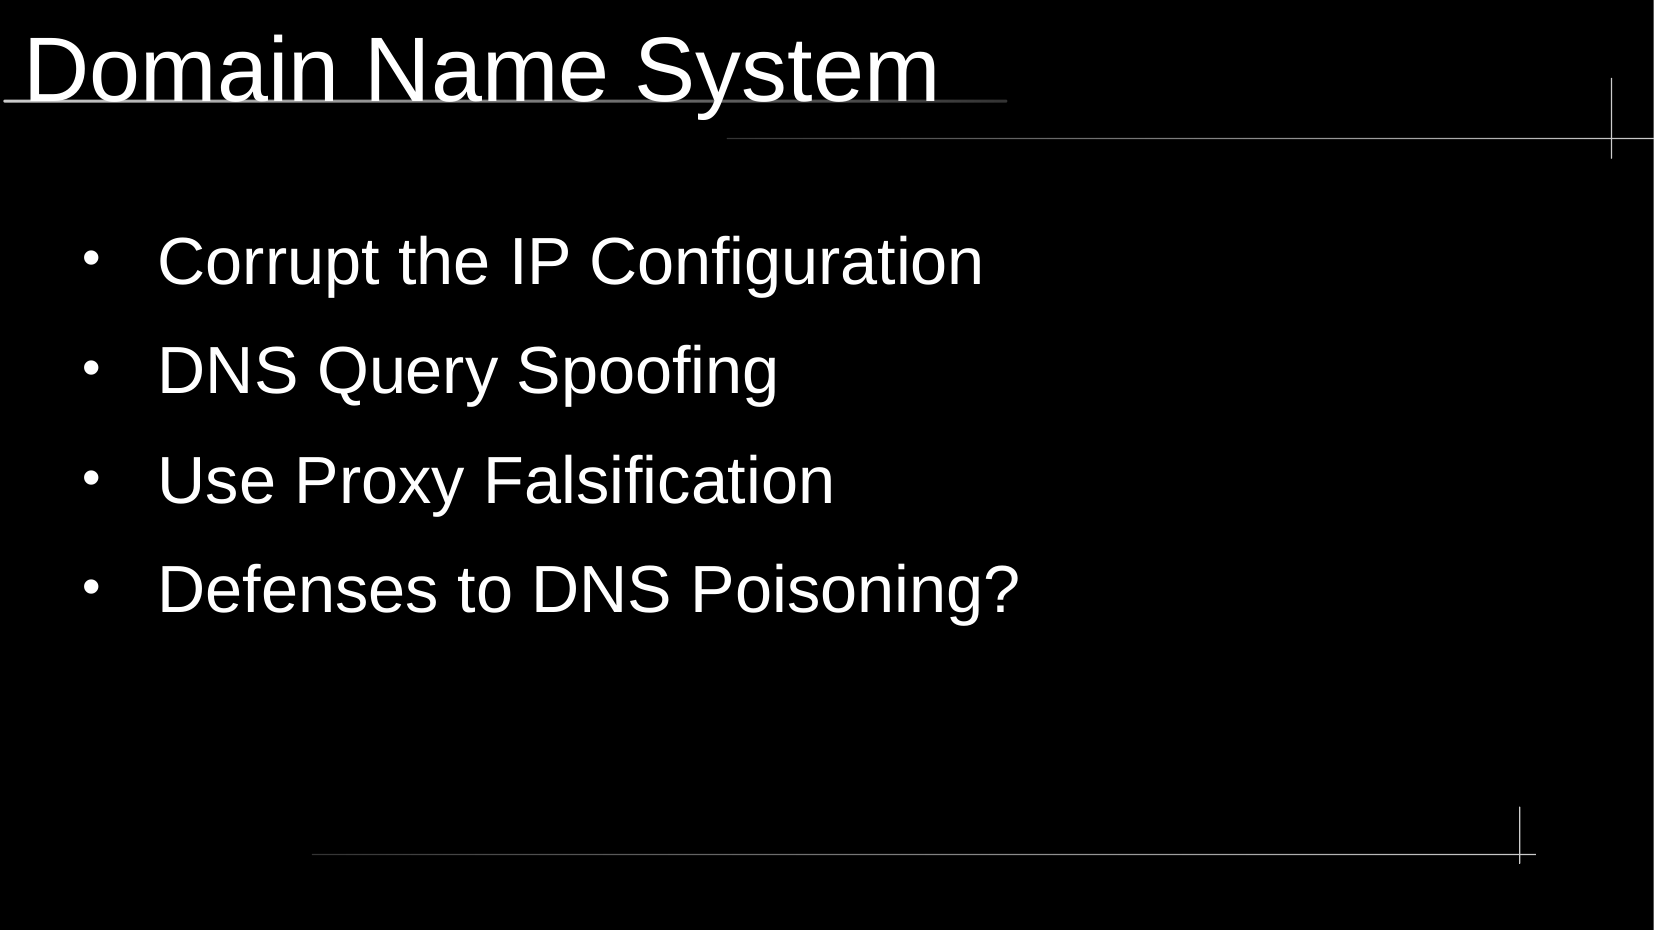

# Domain Name System
Corrupt the IP Configuration
DNS Query Spoofing
Use Proxy Falsification
Defenses to DNS Poisoning?